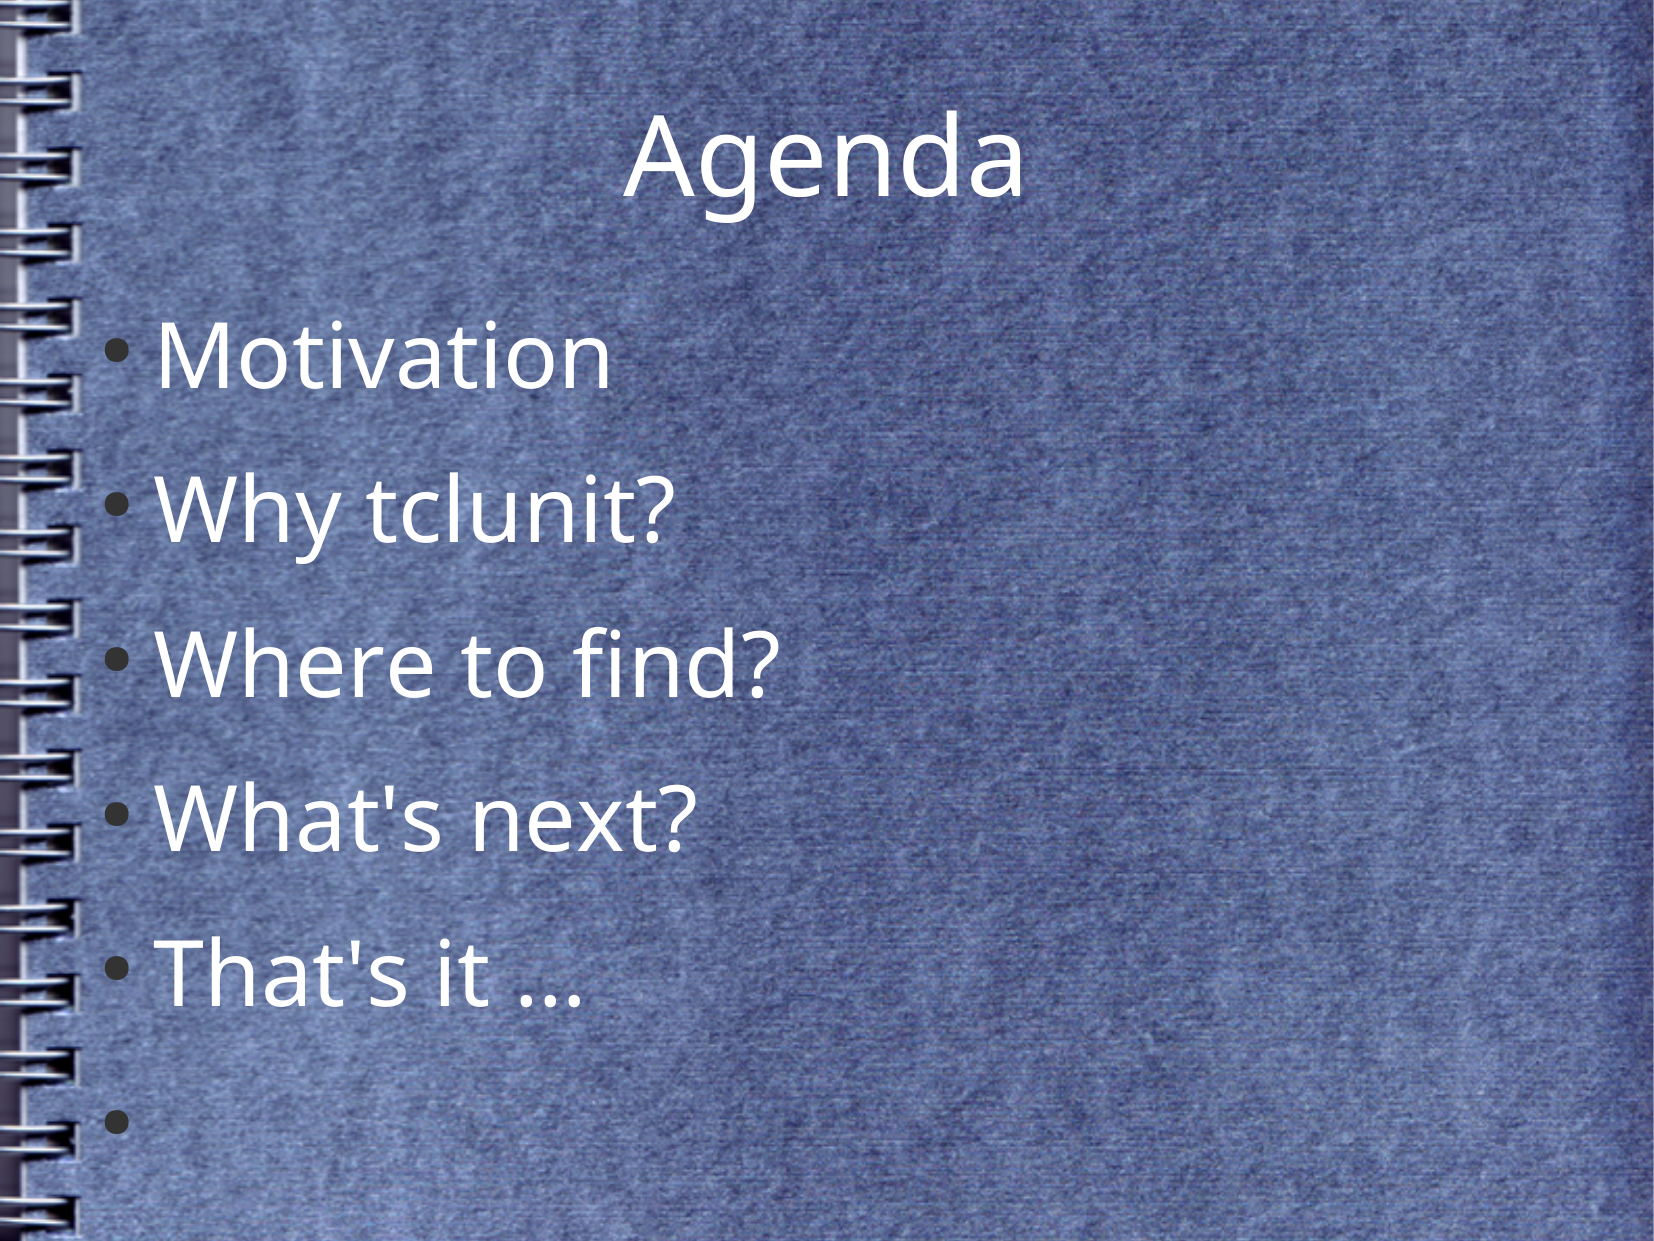

# Agenda
Motivation
Why tclunit?
Where to find?
What's next?
That's it …